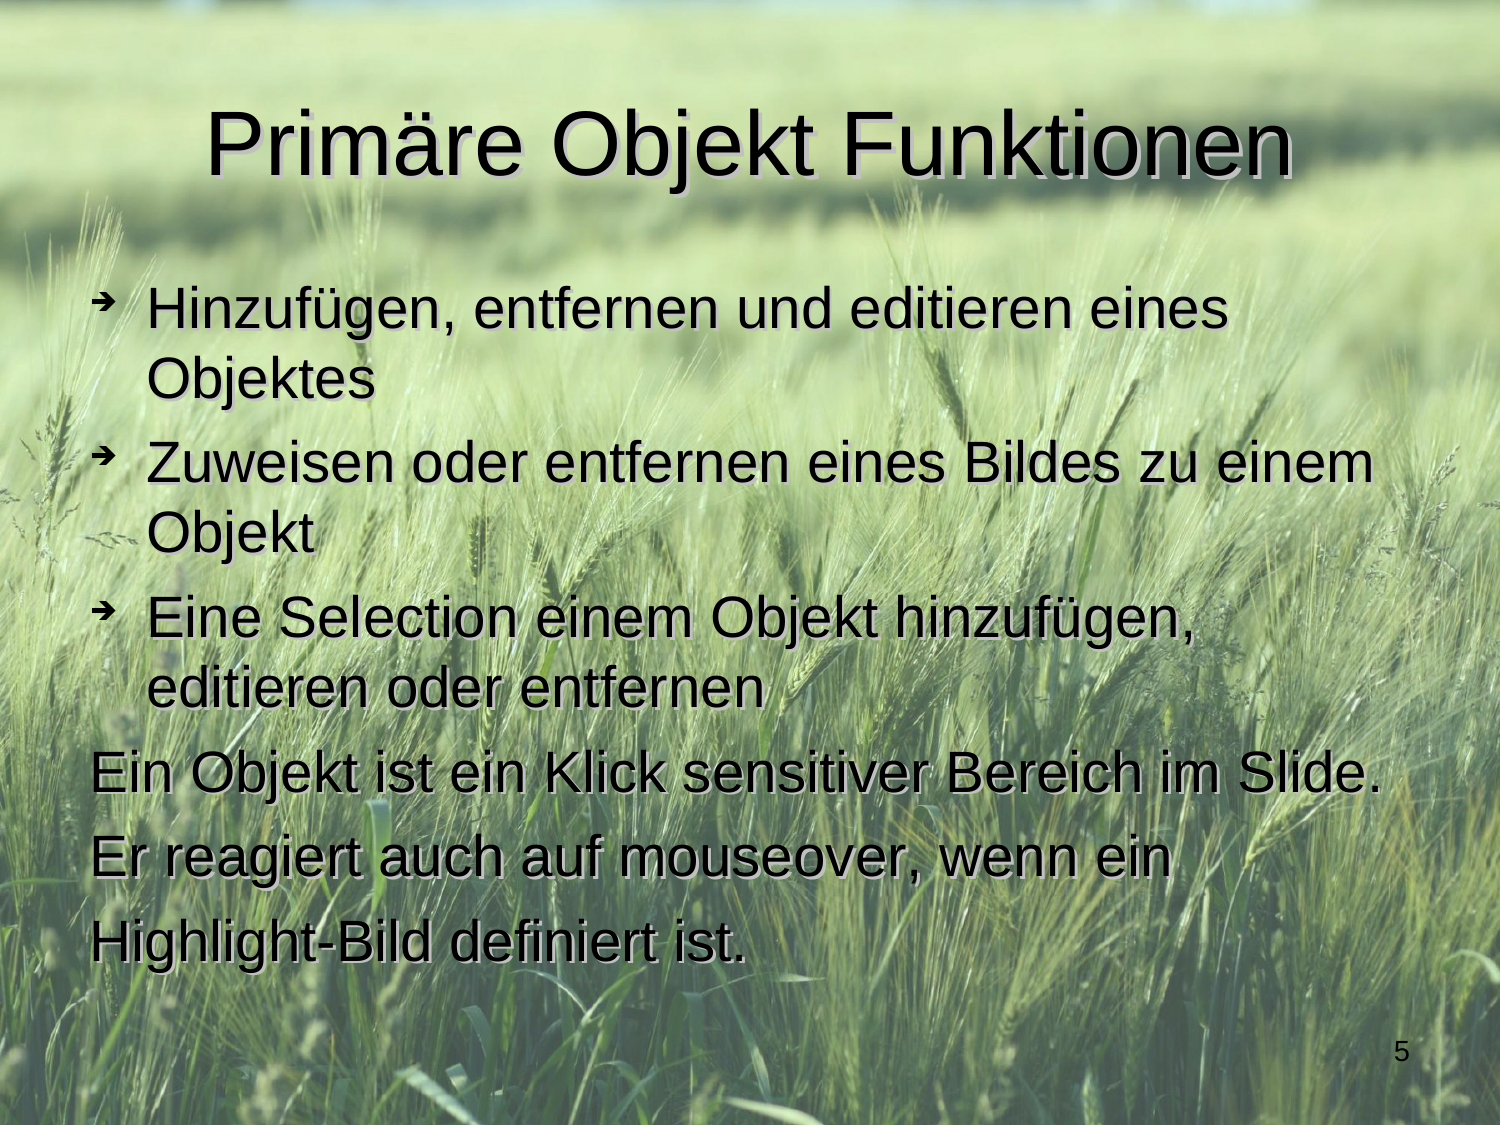

# Primäre Objekt Funktionen
Hinzufügen, entfernen und editieren eines Objektes
Zuweisen oder entfernen eines Bildes zu einem Objekt
Eine Selection einem Objekt hinzufügen, editieren oder entfernen
Ein Objekt ist ein Klick sensitiver Bereich im Slide.
Er reagiert auch auf mouseover, wenn ein
Highlight-Bild definiert ist.
5